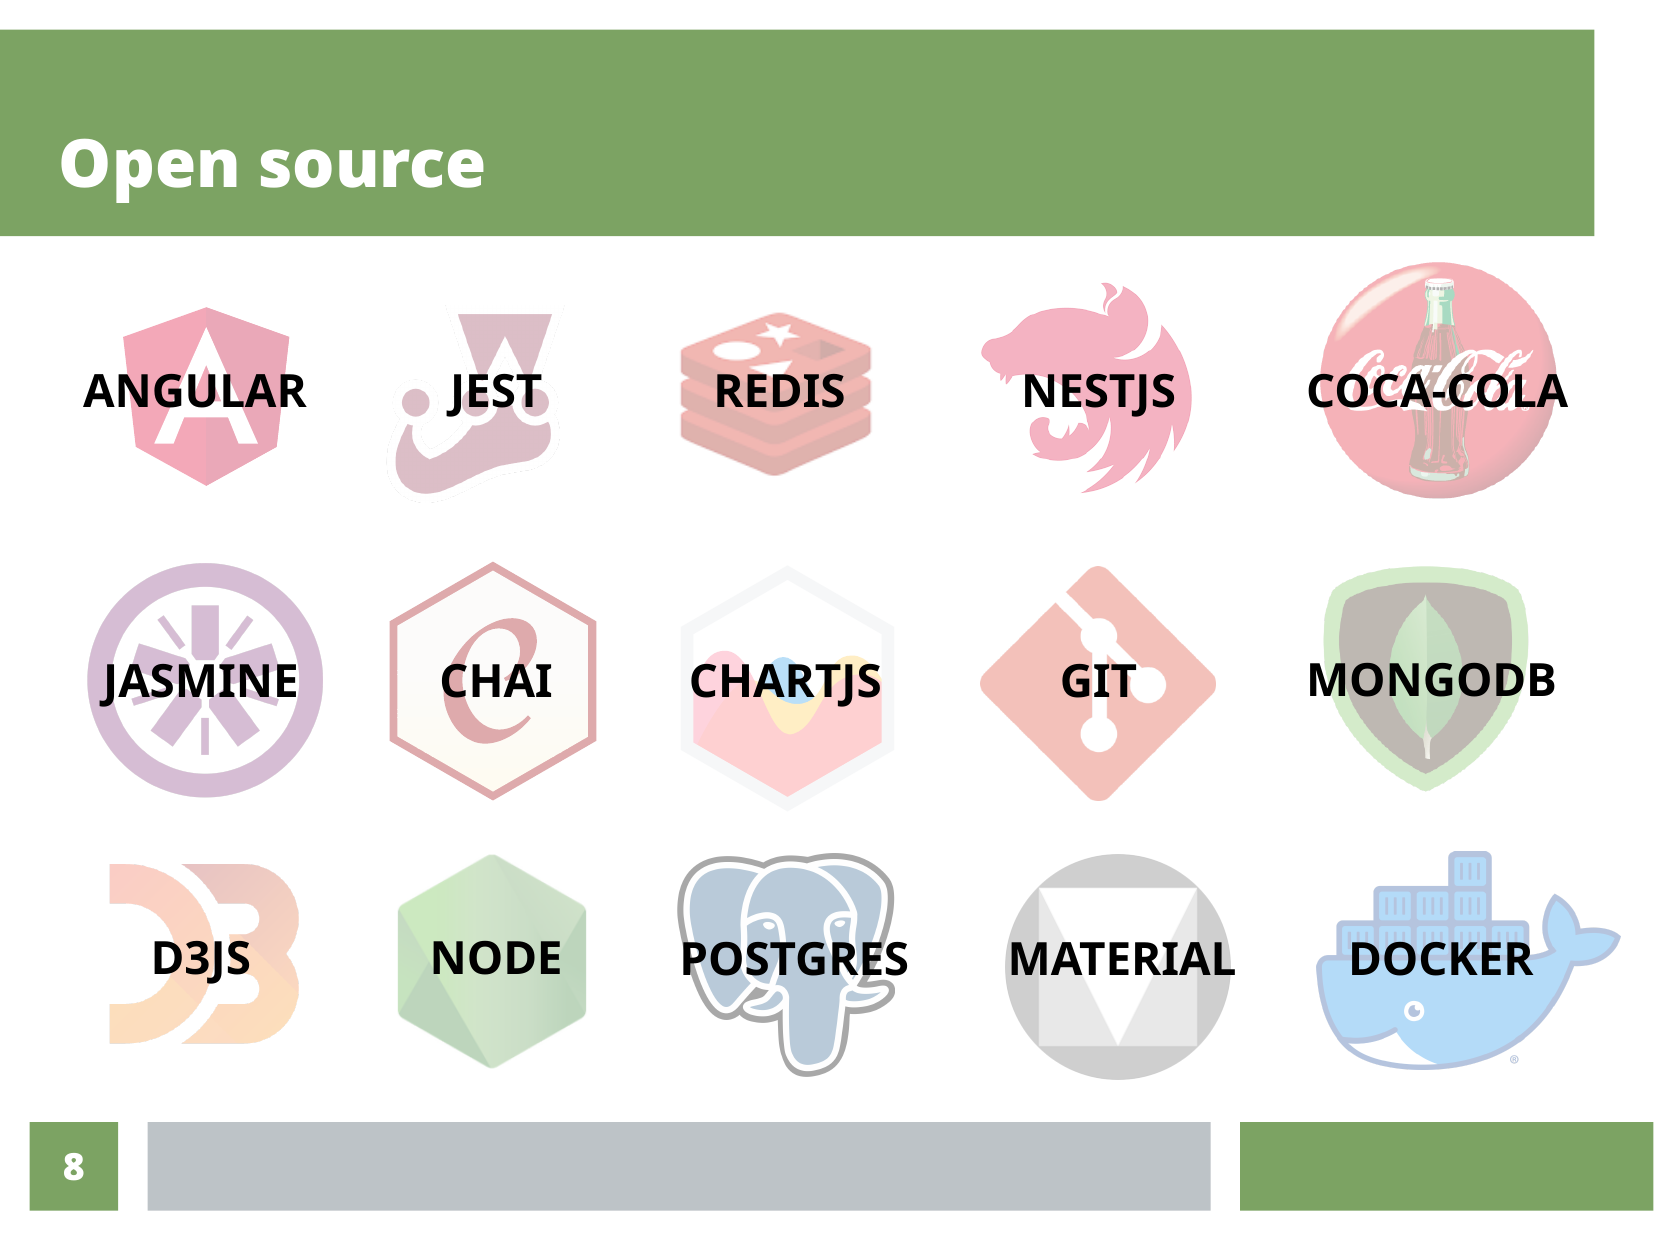

# Open source
ANGULAR
JEST
REDIS
NESTJS
COCA-COLA
MONGODB
GIT
CHARTJS
CHAI
JASMINE
D3JS
NODE
POSTGRES
MATERIAL
DOCKER
8